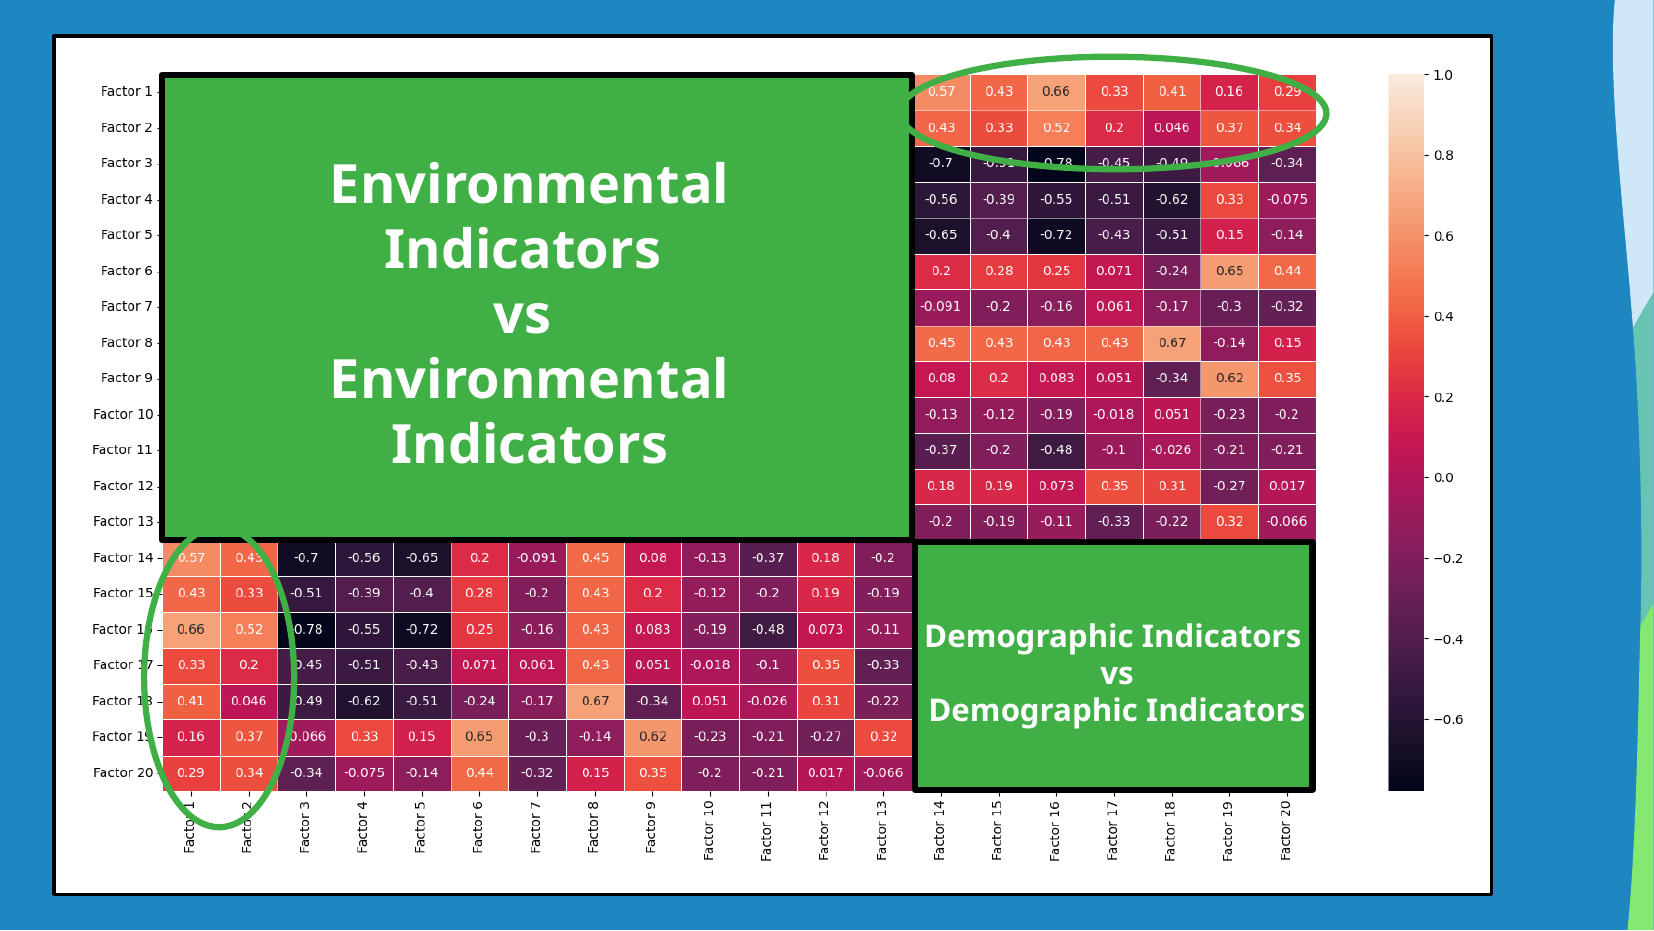

Environmental Indicators
vs
Environmental Indicators
Demographic Indicators
vs
Demographic Indicators